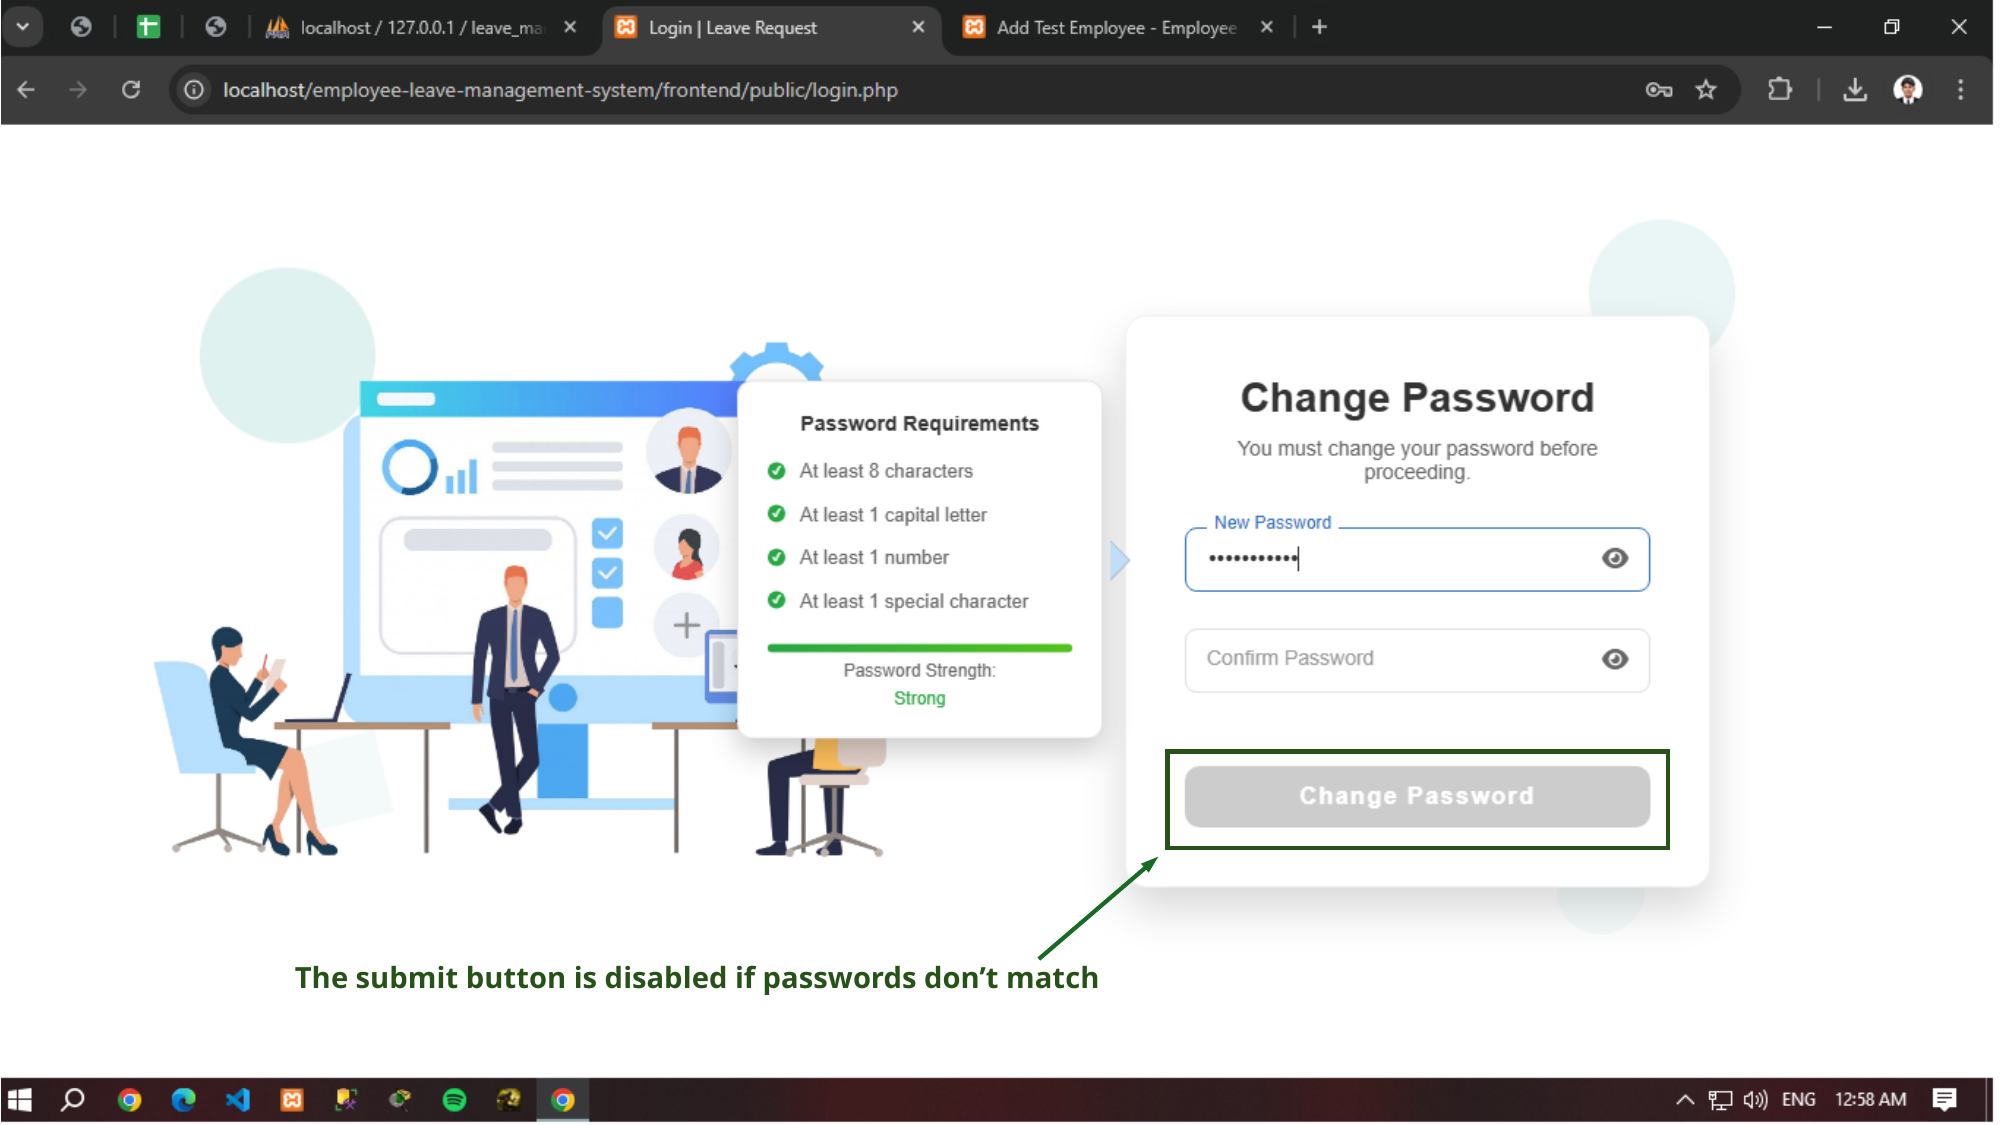

The submit button is disabled if passwords don’t match